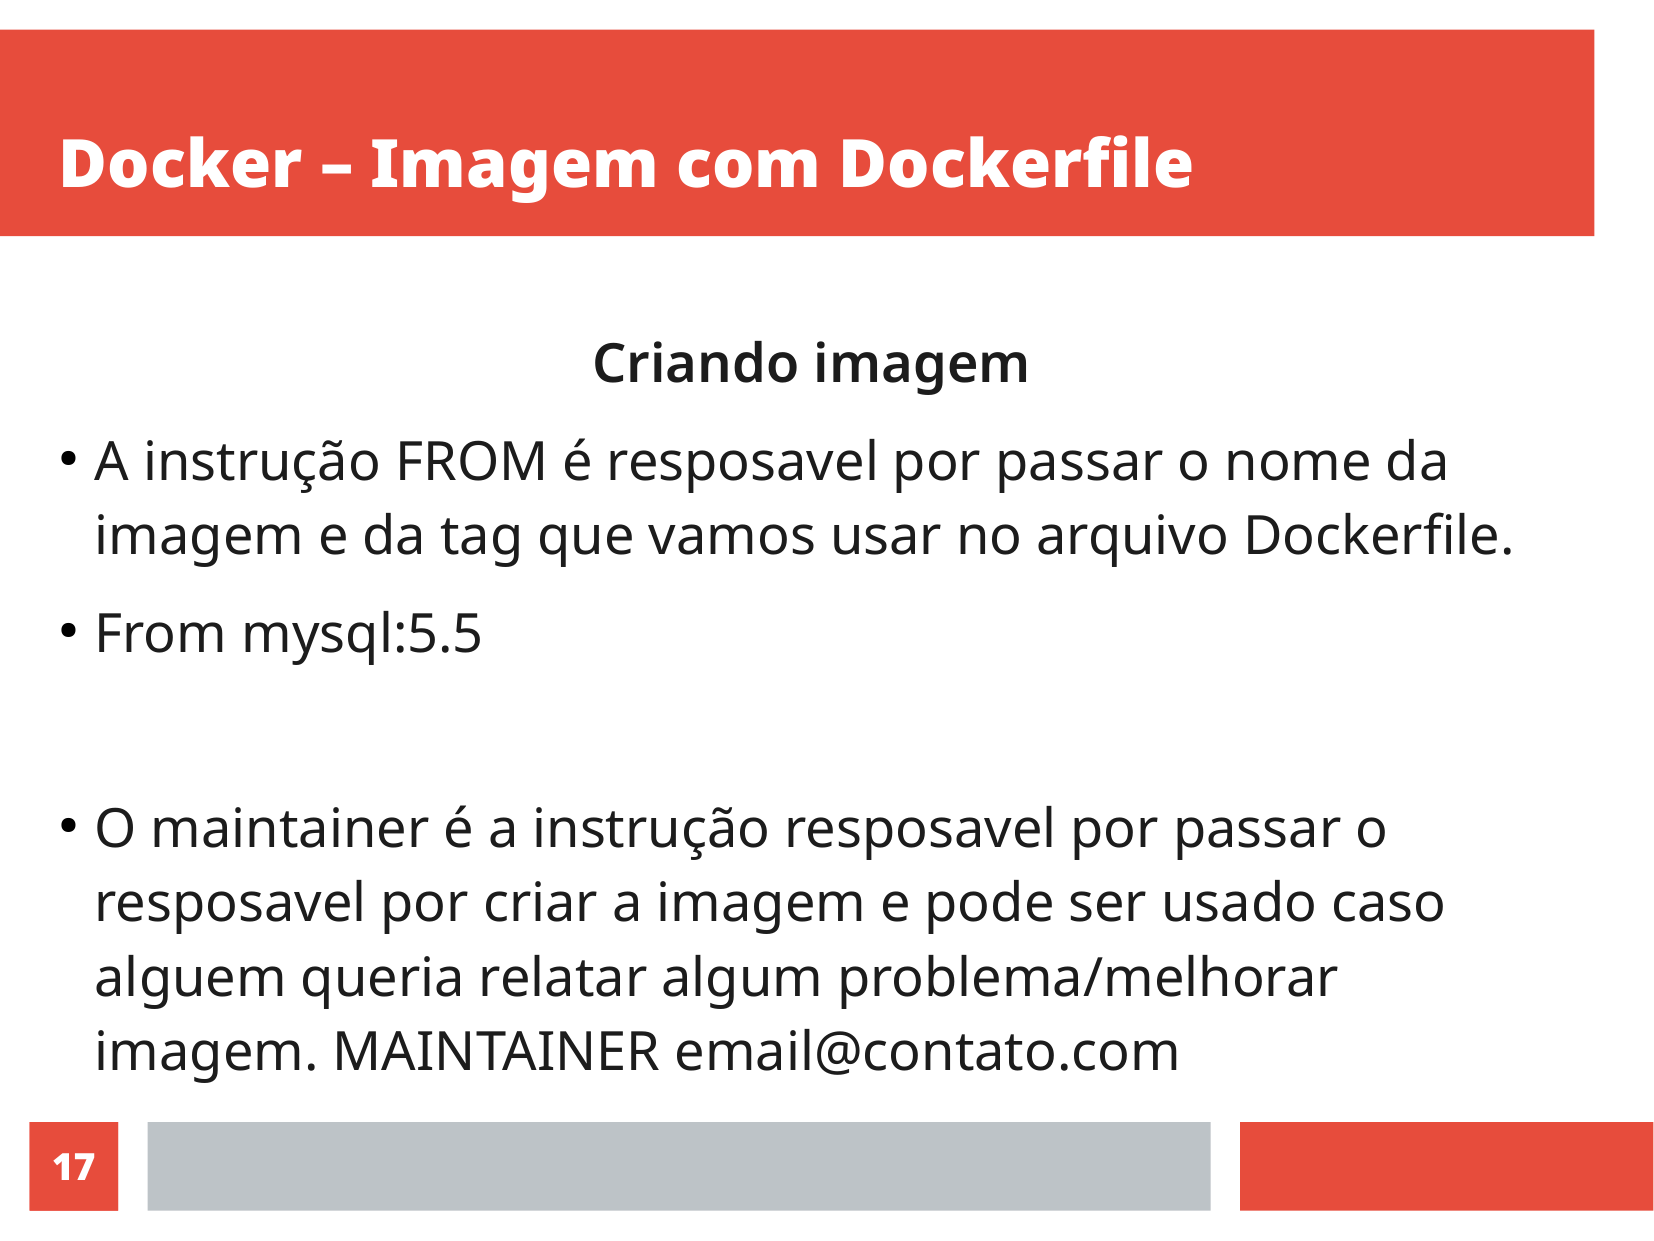

# Docker – Imagem com Dockerfile
Criando imagem
A instrução FROM é resposavel por passar o nome da imagem e da tag que vamos usar no arquivo Dockerfile.
From mysql:5.5
O maintainer é a instrução resposavel por passar o resposavel por criar a imagem e pode ser usado caso alguem queria relatar algum problema/melhorar imagem. MAINTAINER email@contato.com
17